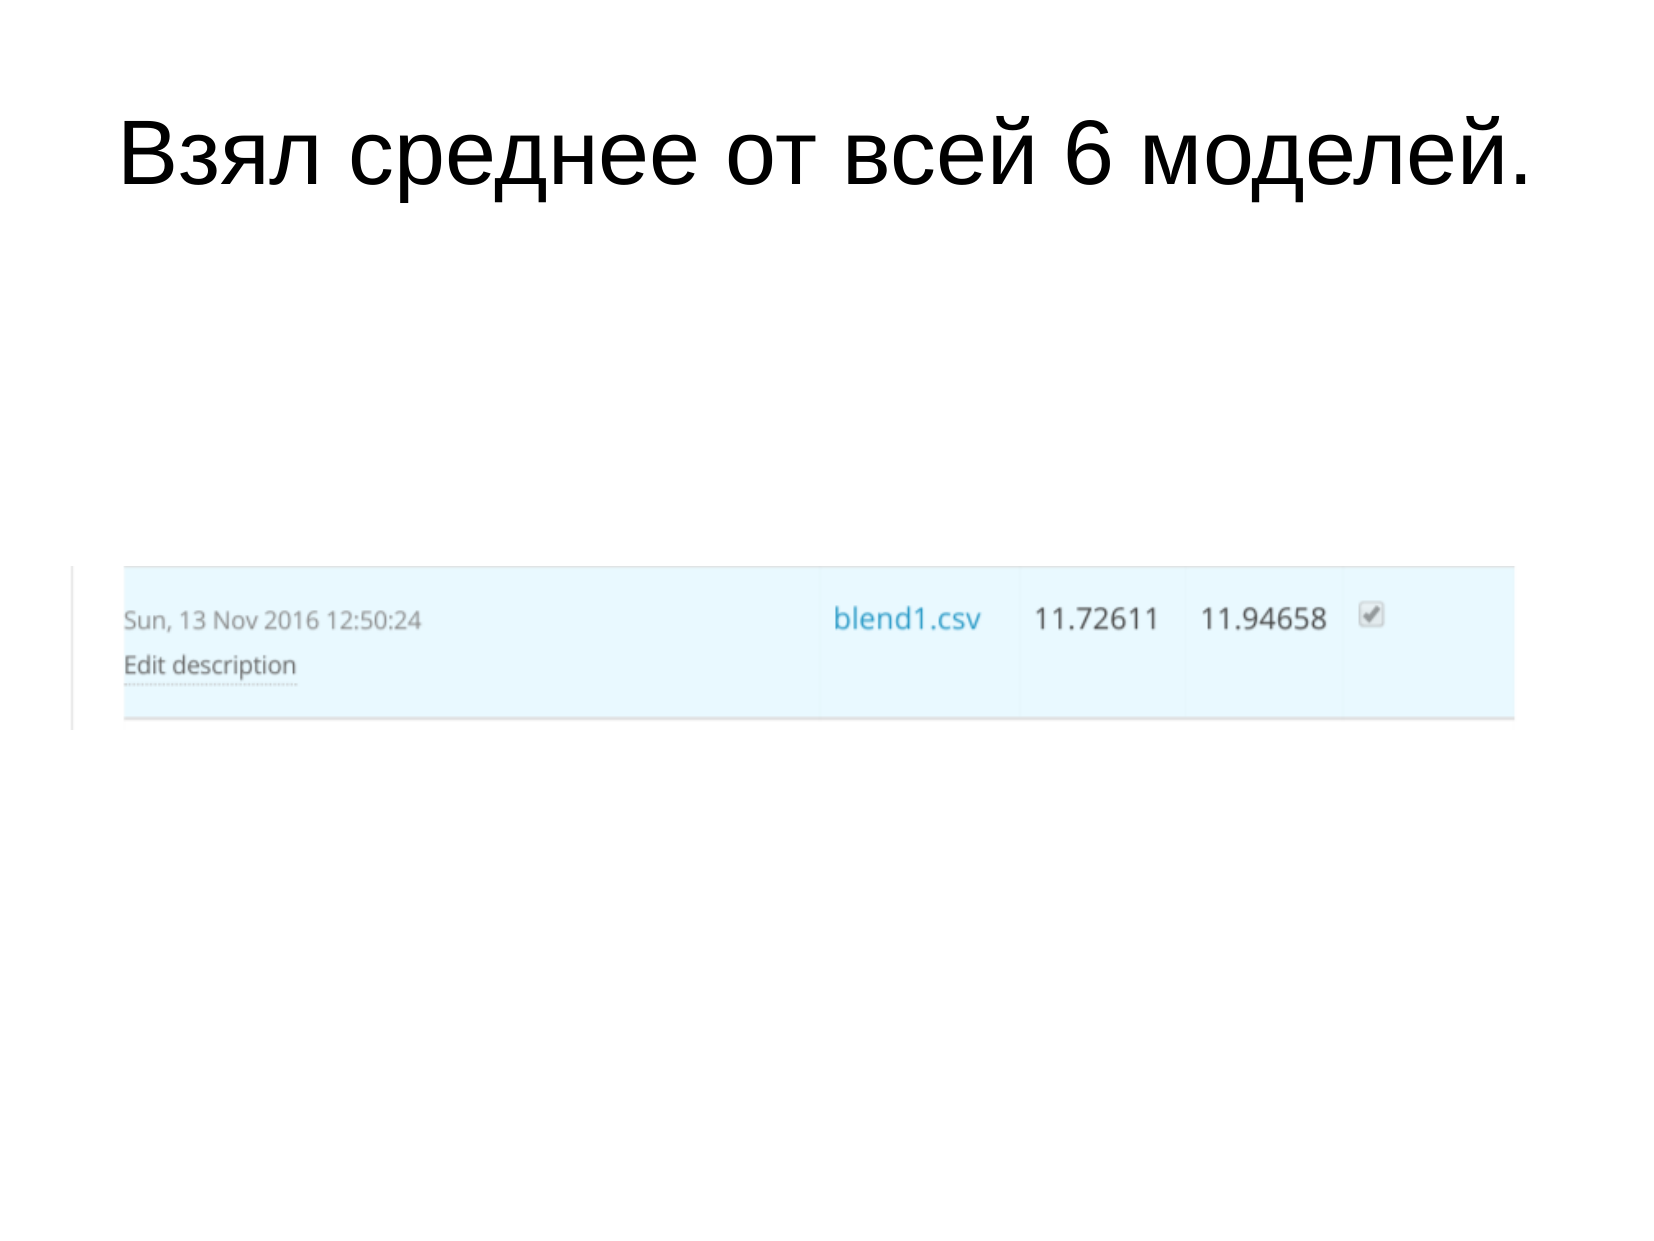

# Взял среднее от всей 6 моделей.